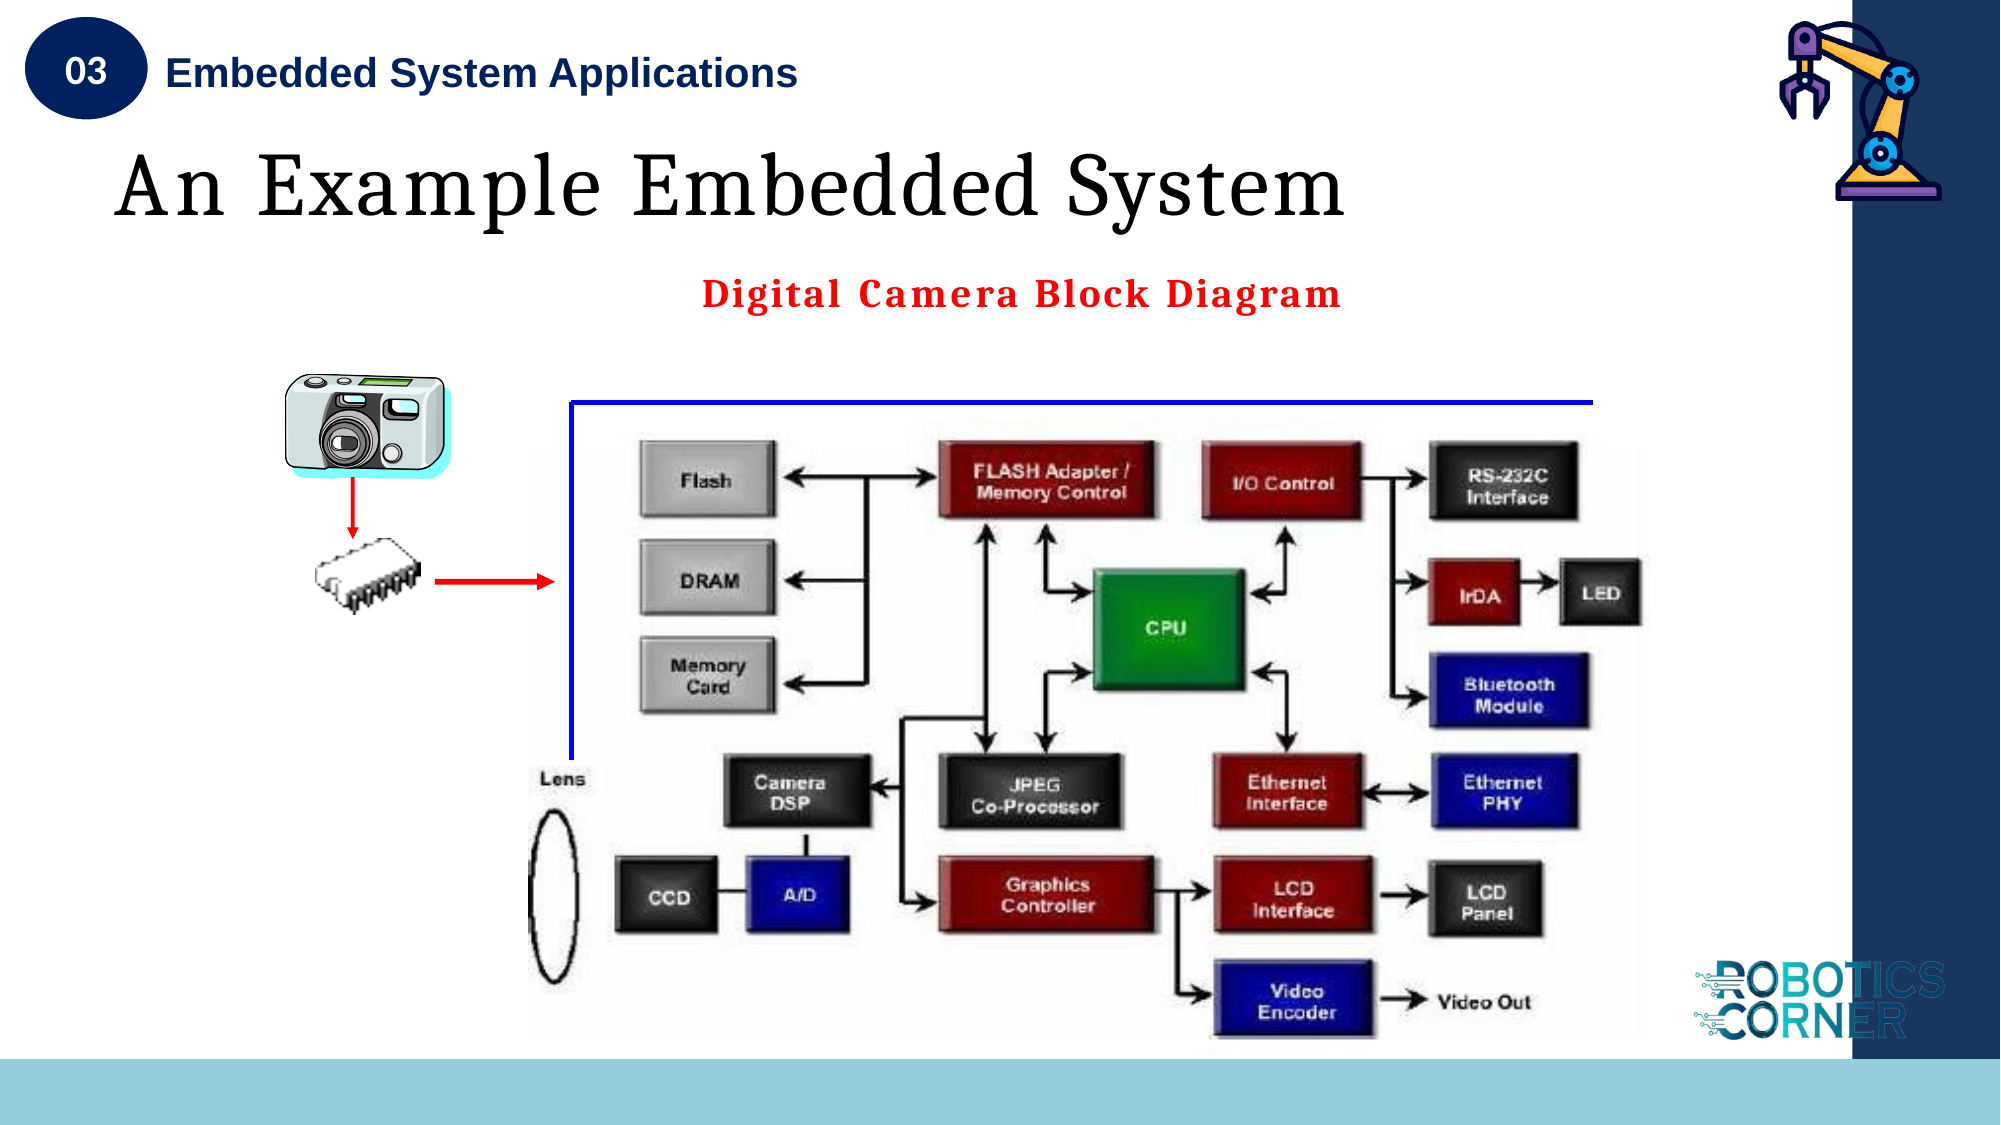

03
Embedded System Applications
An Example Embedded System
Digital Camera Block Diagram